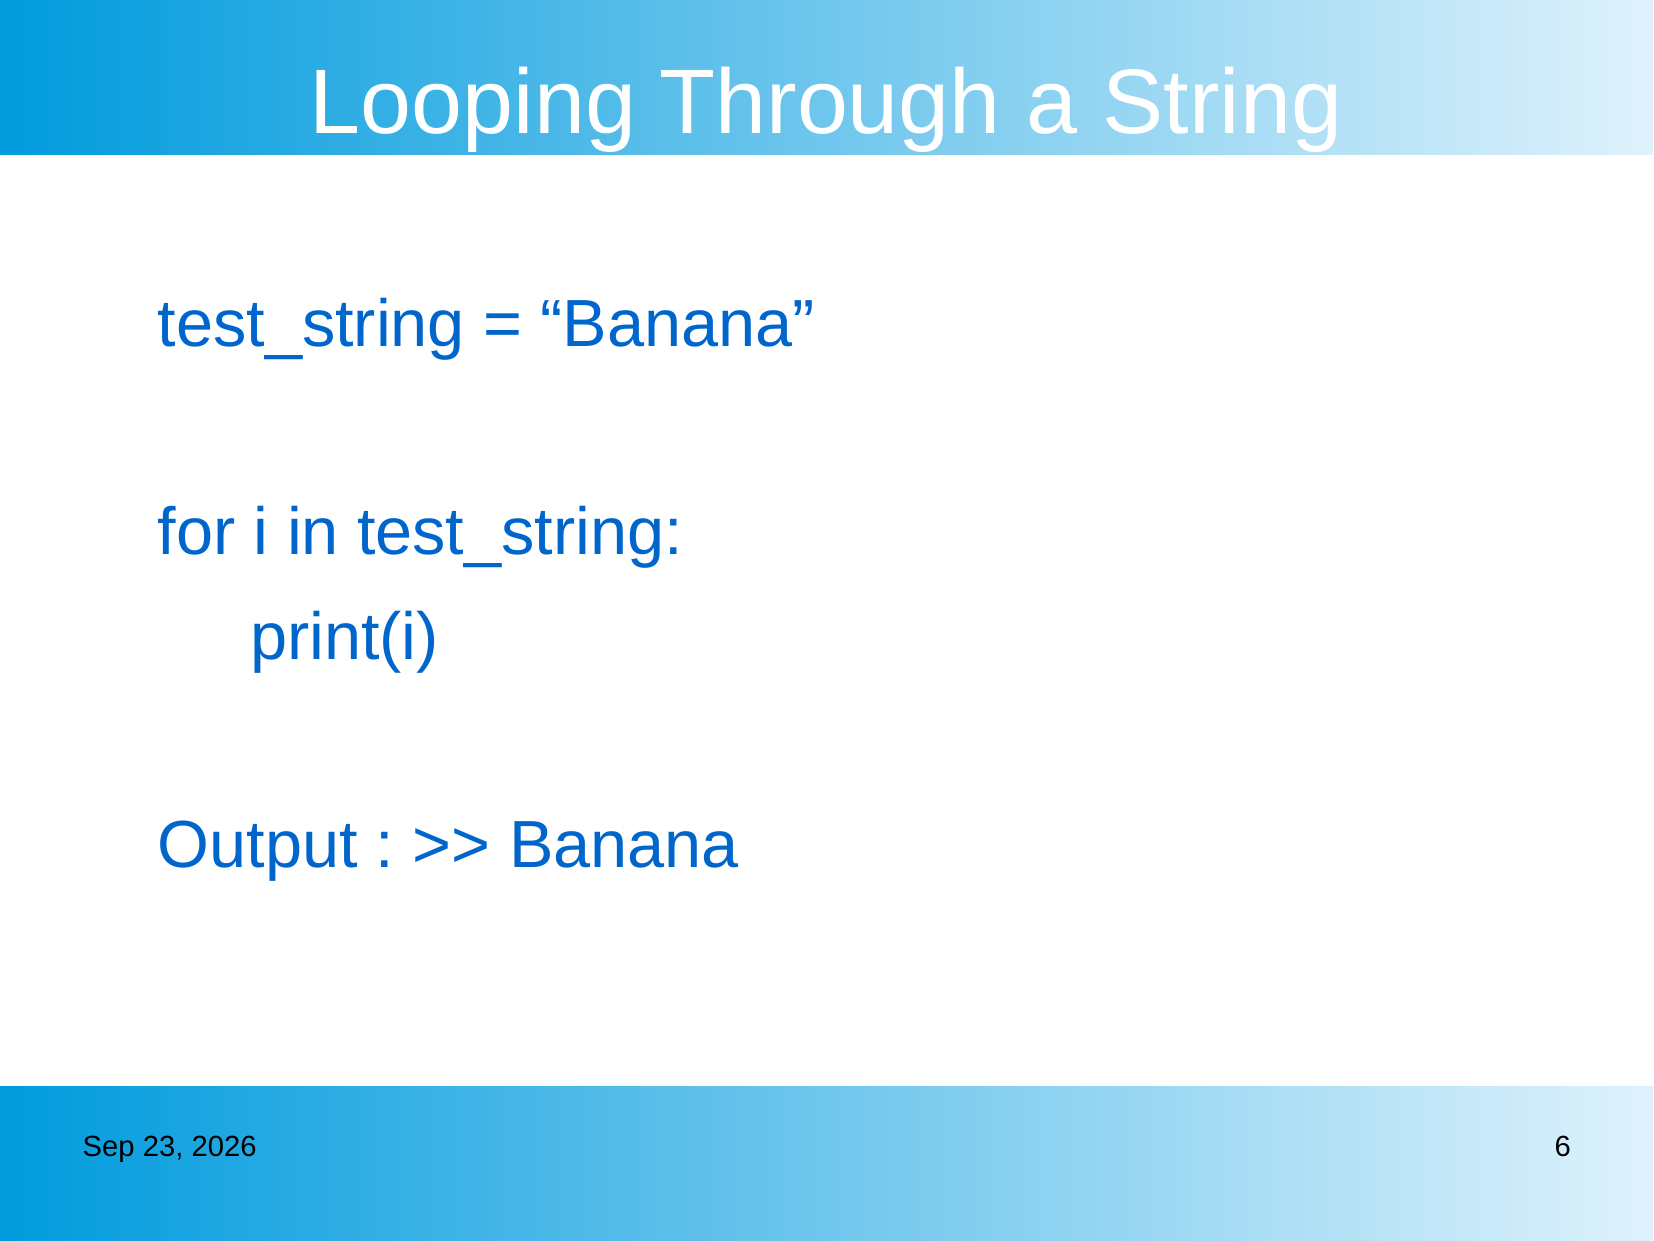

# Looping Through a String
test_string = “Banana”
for i in test_string:
 print(i)
Output : >> Banana
6